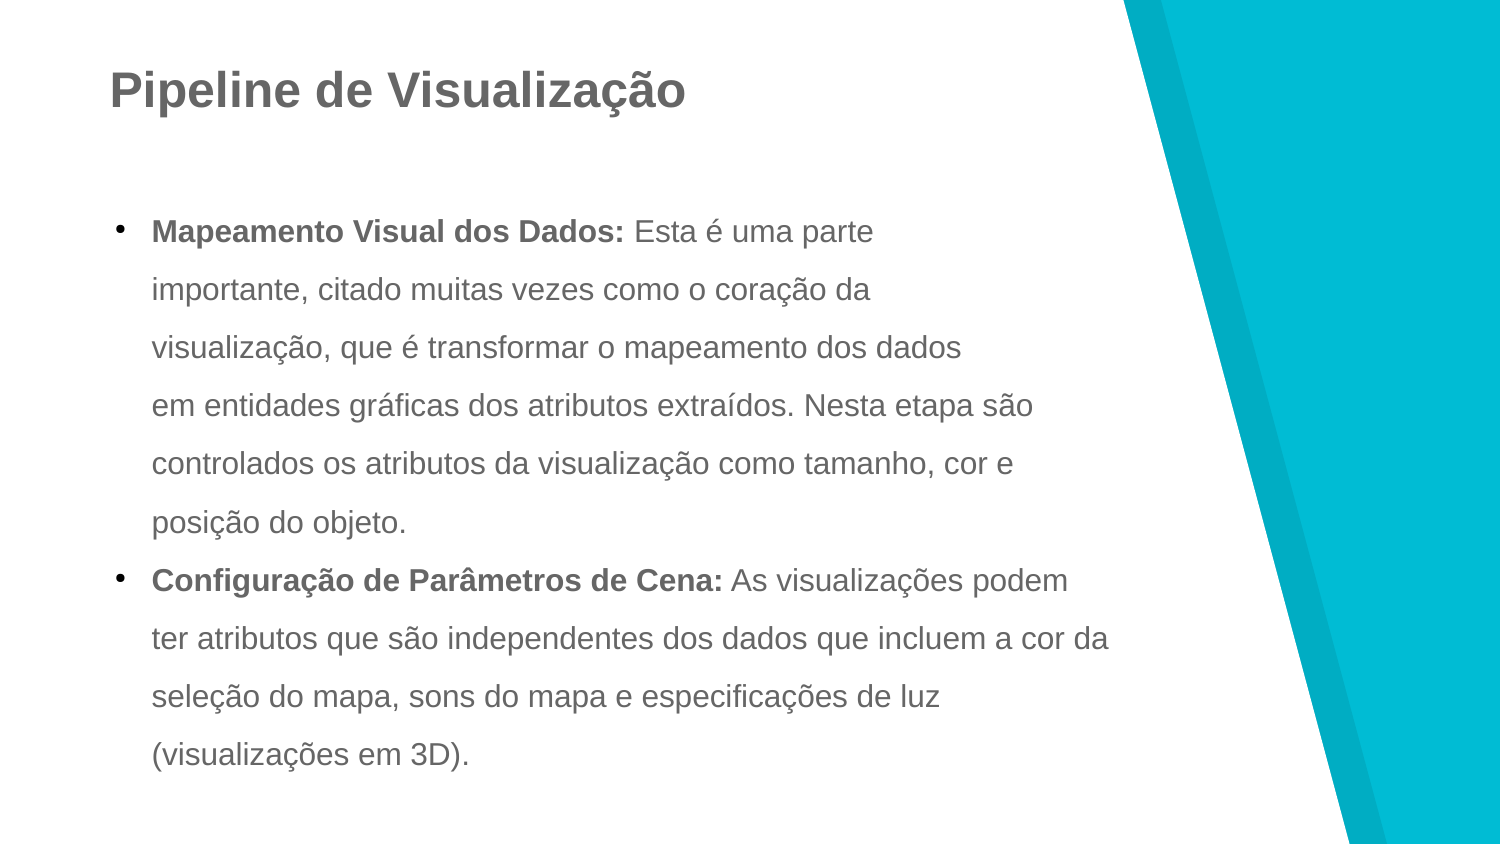

# Pipeline de Visualização
Mapeamento Visual dos Dados: Esta é uma parte
importante, citado muitas vezes como o coração da
visualização, que é transformar o mapeamento dos dados
em entidades gráficas dos atributos extraídos. Nesta etapa são
controlados os atributos da visualização como tamanho, cor e
posição do objeto.
Configuração de Parâmetros de Cena: As visualizações podem
ter atributos que são independentes dos dados que incluem a cor da
seleção do mapa, sons do mapa e especificações de luz
(visualizações em 3D).